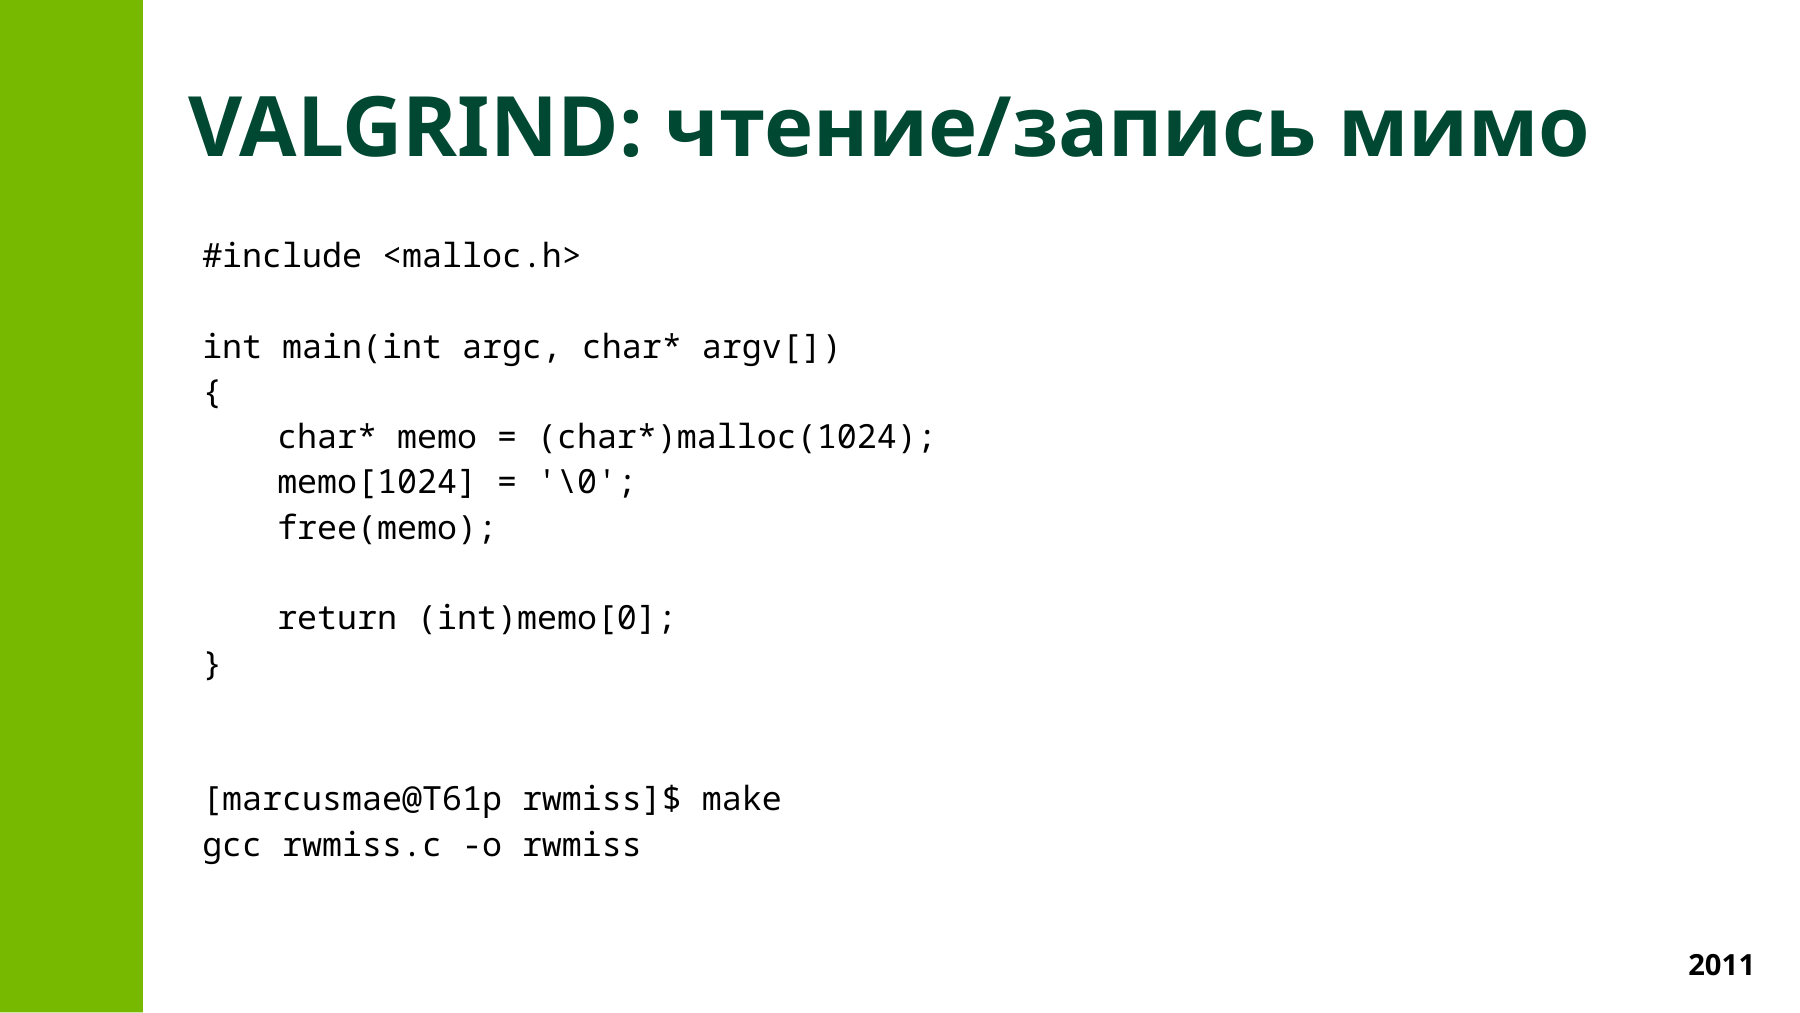

# VALGRIND: чтение/запись мимо
#include <malloc.h>
int main(int argc, char* argv[])
{
	char* memo = (char*)malloc(1024);
	memo[1024] = '\0';
	free(memo);
	return (int)memo[0];
}
[marcusmae@T61p rwmiss]$ make
gcc rwmiss.c -o rwmiss